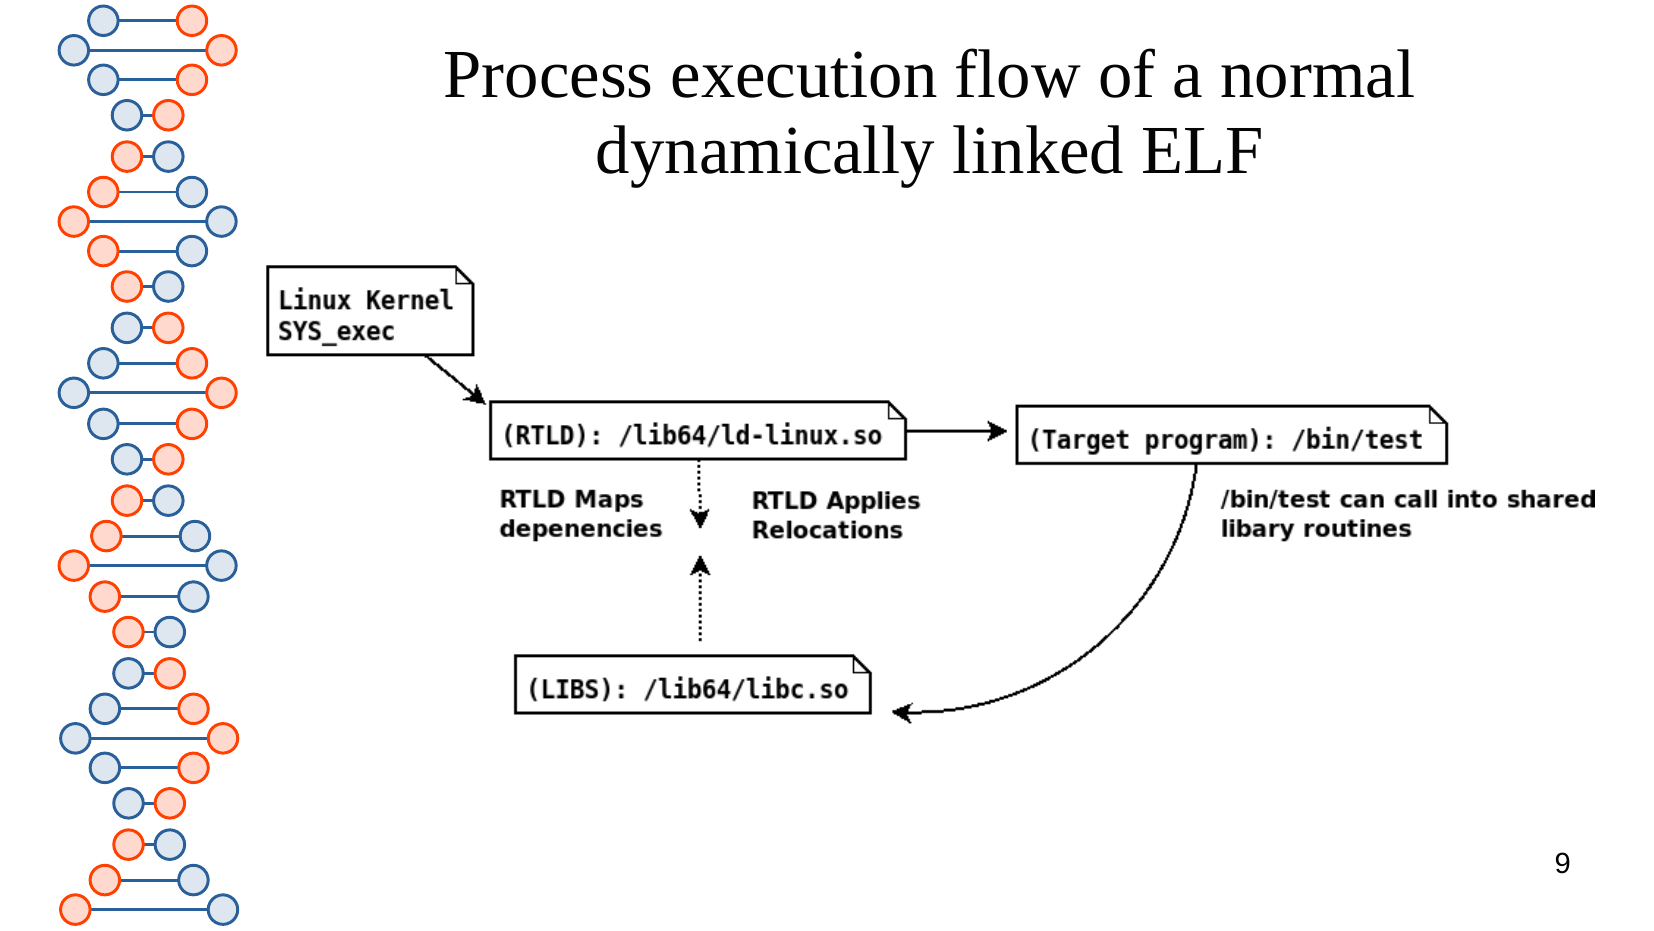

# Process execution flow of a normal dynamically linked ELF
9